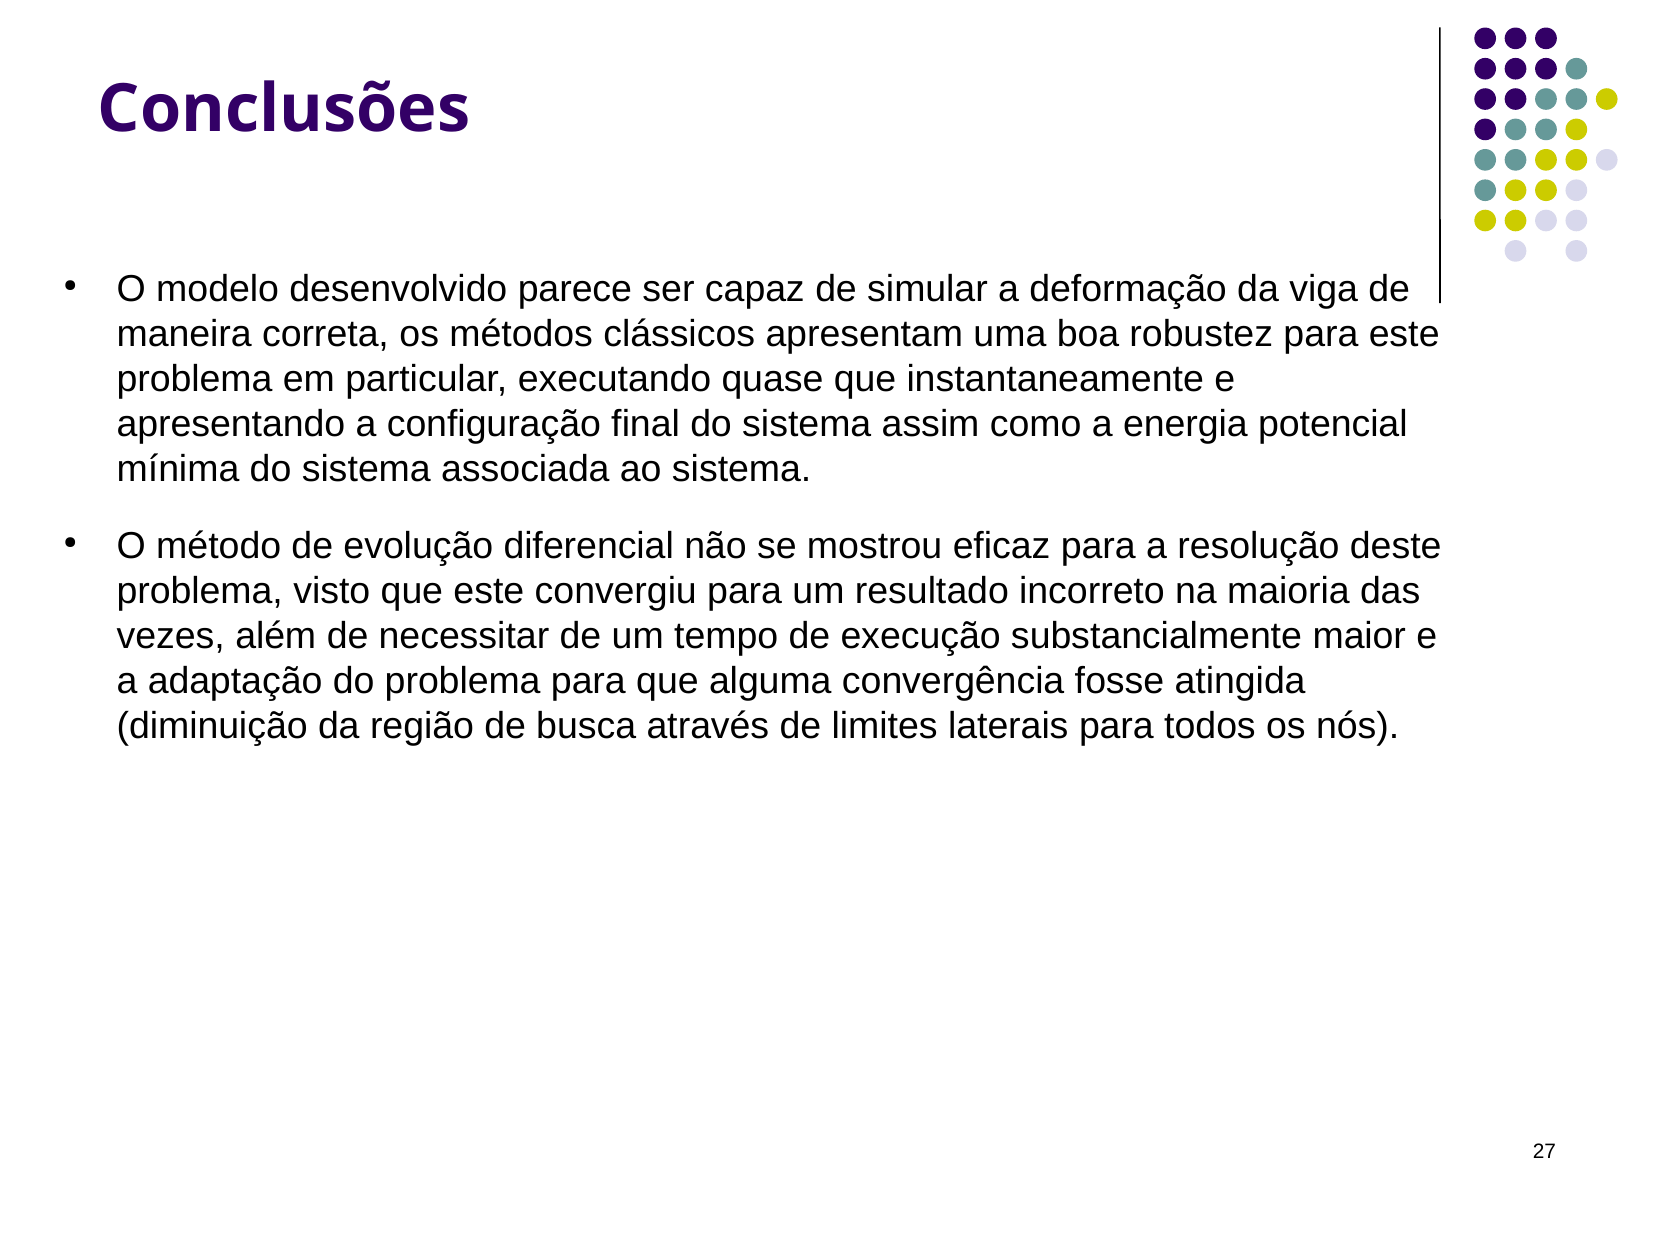

# Conclusões
O modelo desenvolvido parece ser capaz de simular a deformação da viga de maneira correta, os métodos clássicos apresentam uma boa robustez para este problema em particular, executando quase que instantaneamente e apresentando a configuração final do sistema assim como a energia potencial mínima do sistema associada ao sistema.
O método de evolução diferencial não se mostrou eficaz para a resolução deste problema, visto que este convergiu para um resultado incorreto na maioria das vezes, além de necessitar de um tempo de execução substancialmente maior e a adaptação do problema para que alguma convergência fosse atingida (diminuição da região de busca através de limites laterais para todos os nós).